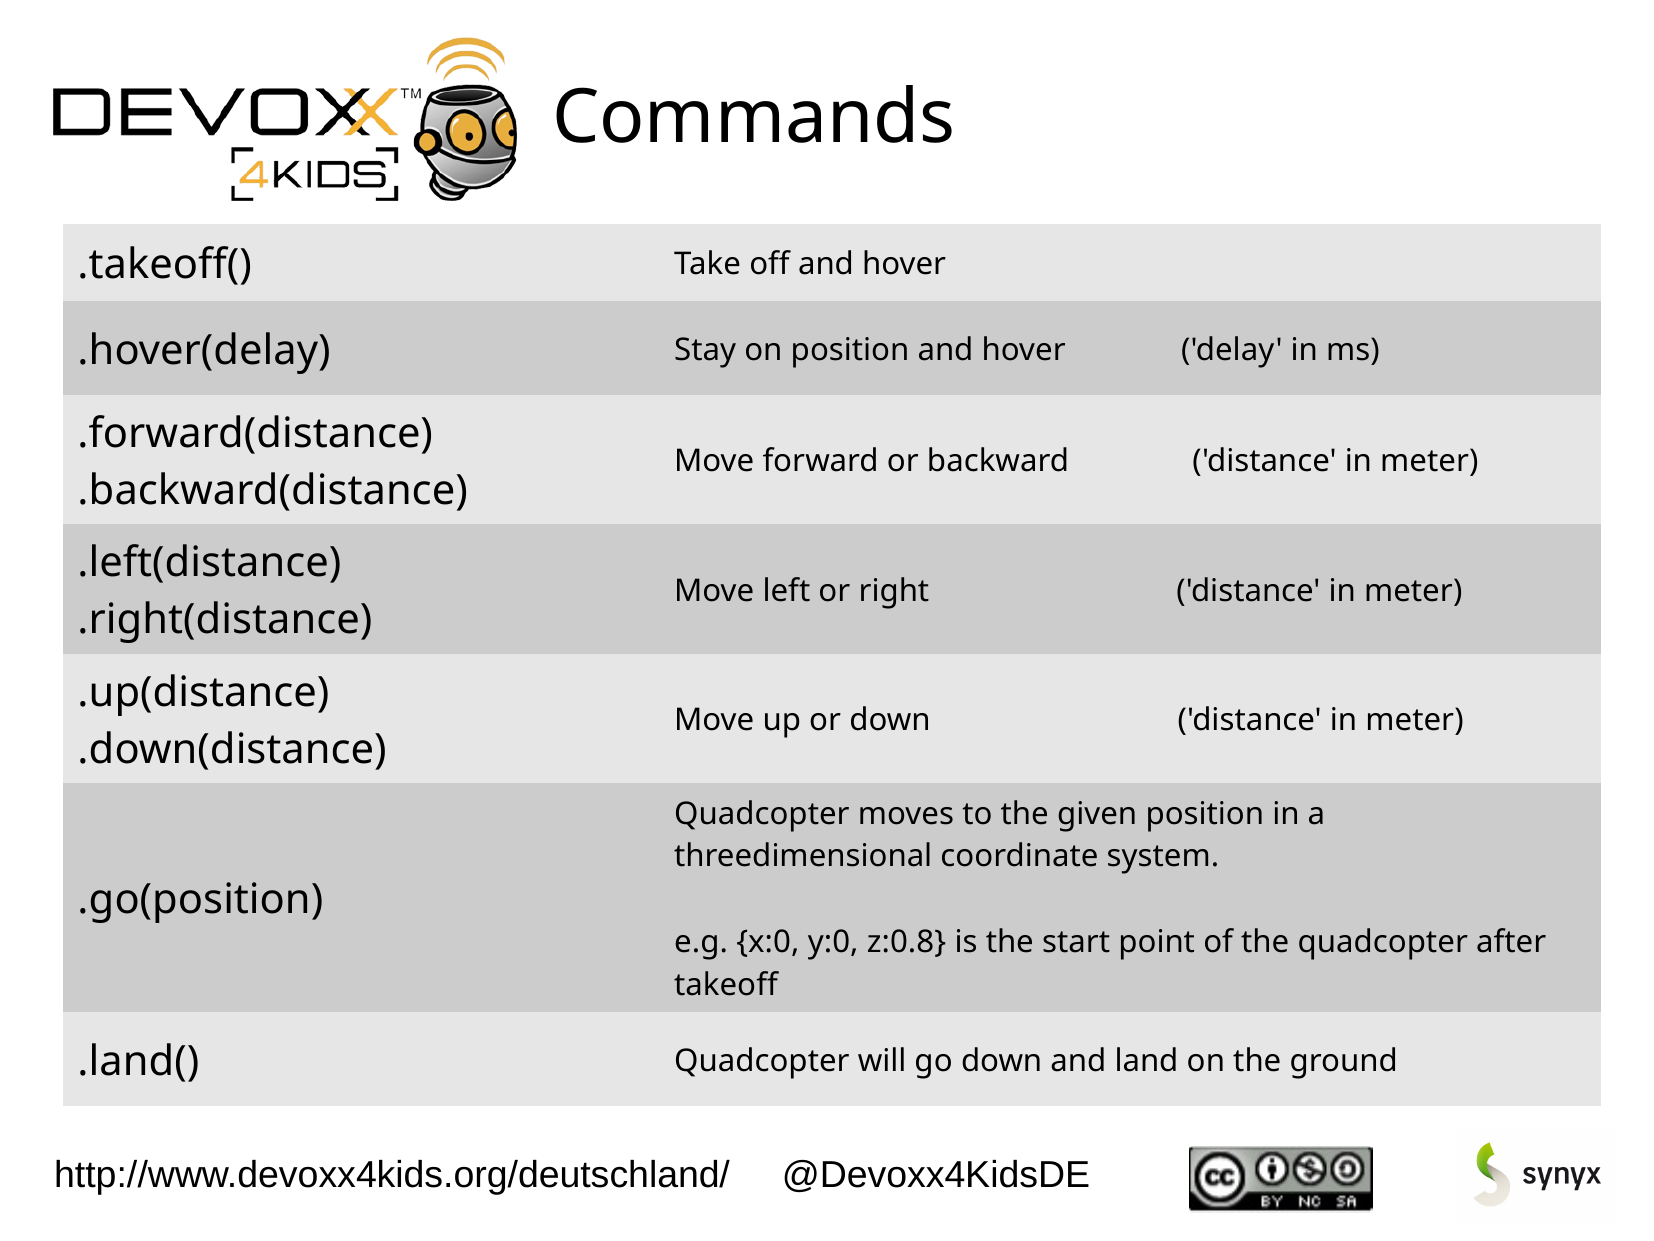

# Commands
| .takeoff() | Take off and hover |
| --- | --- |
| .hover(delay) | Stay on position and hover ('delay' in ms) |
| .forward(distance) .backward(distance) | Move forward or backward ('distance' in meter) |
| .left(distance) .right(distance) | Move left or right ('distance' in meter) |
| .up(distance) .down(distance) | Move up or down ('distance' in meter) |
| .go(position) | Quadcopter moves to the given position in a threedimensional coordinate system. e.g. {x:0, y:0, z:0.8} is the start point of the quadcopter after takeoff |
| .land() | Quadcopter will go down and land on the ground |